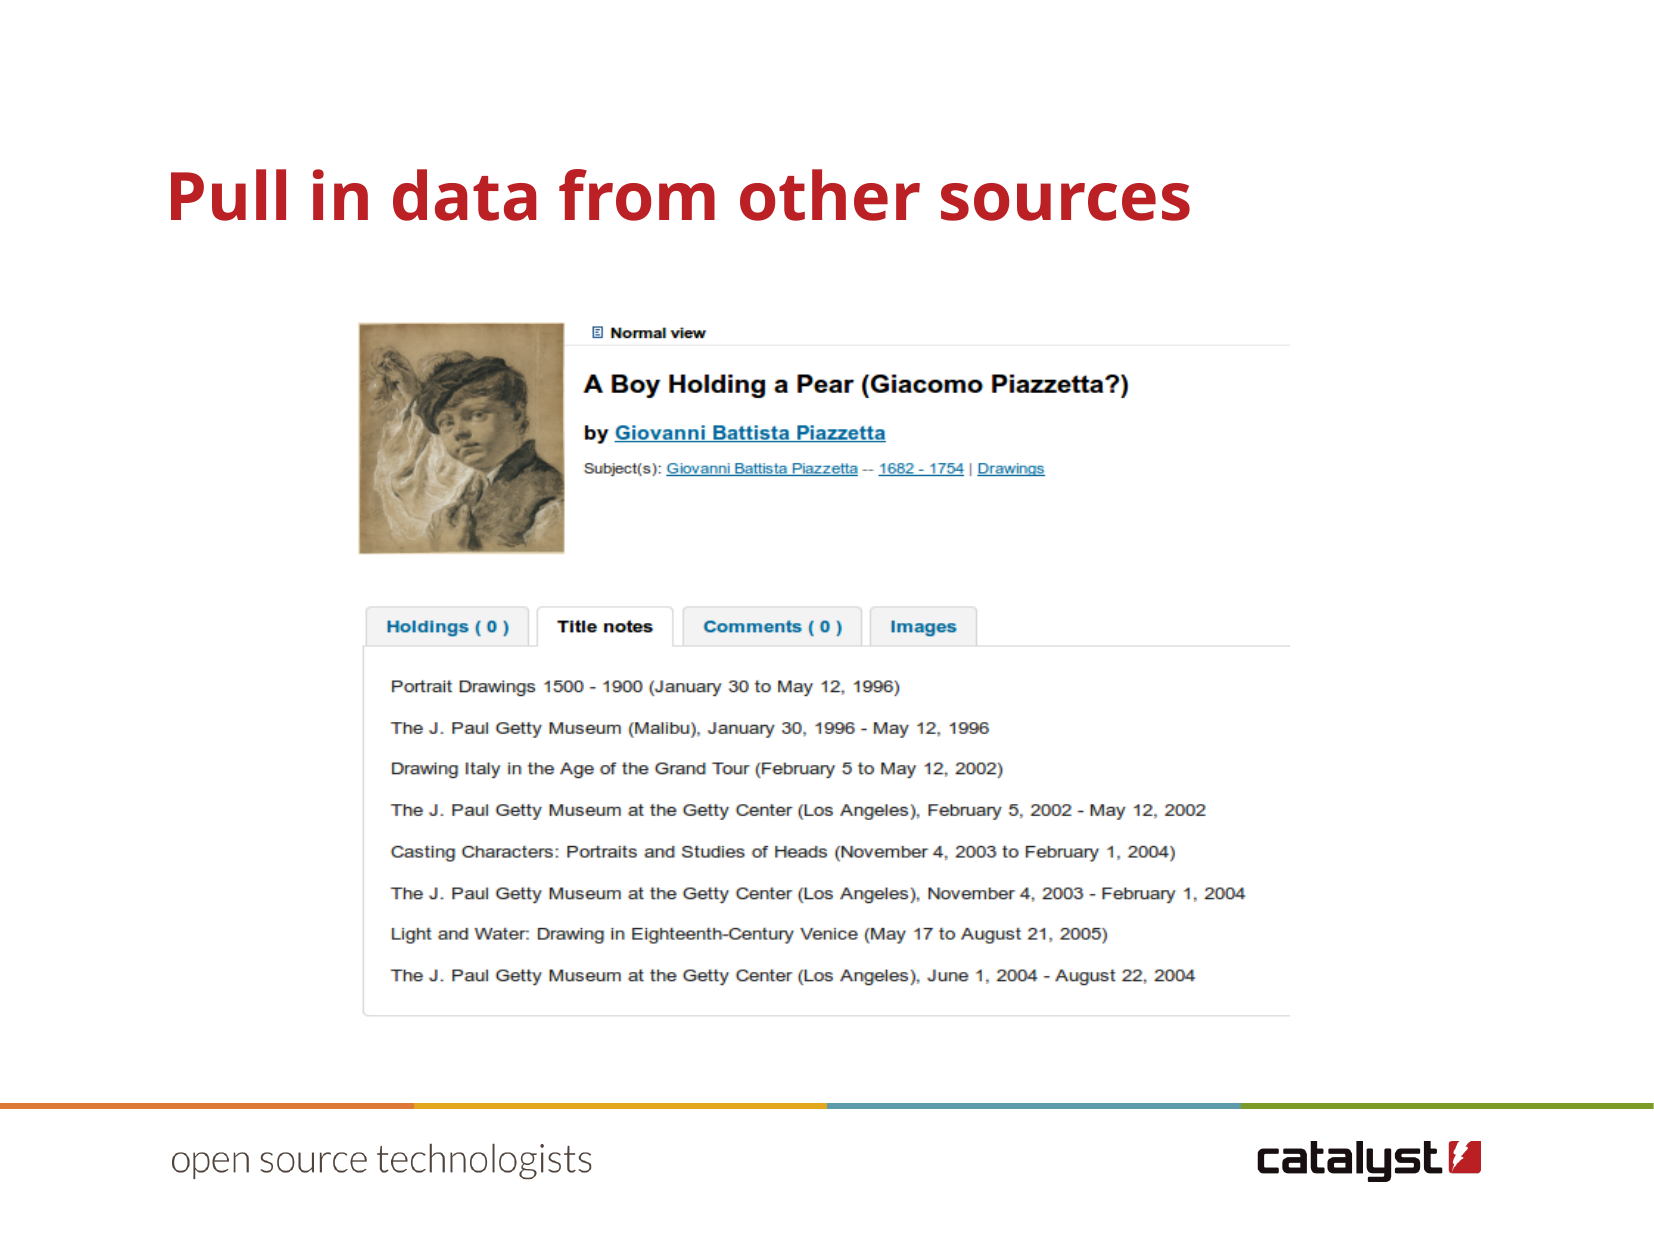

# Pull in data from other sources